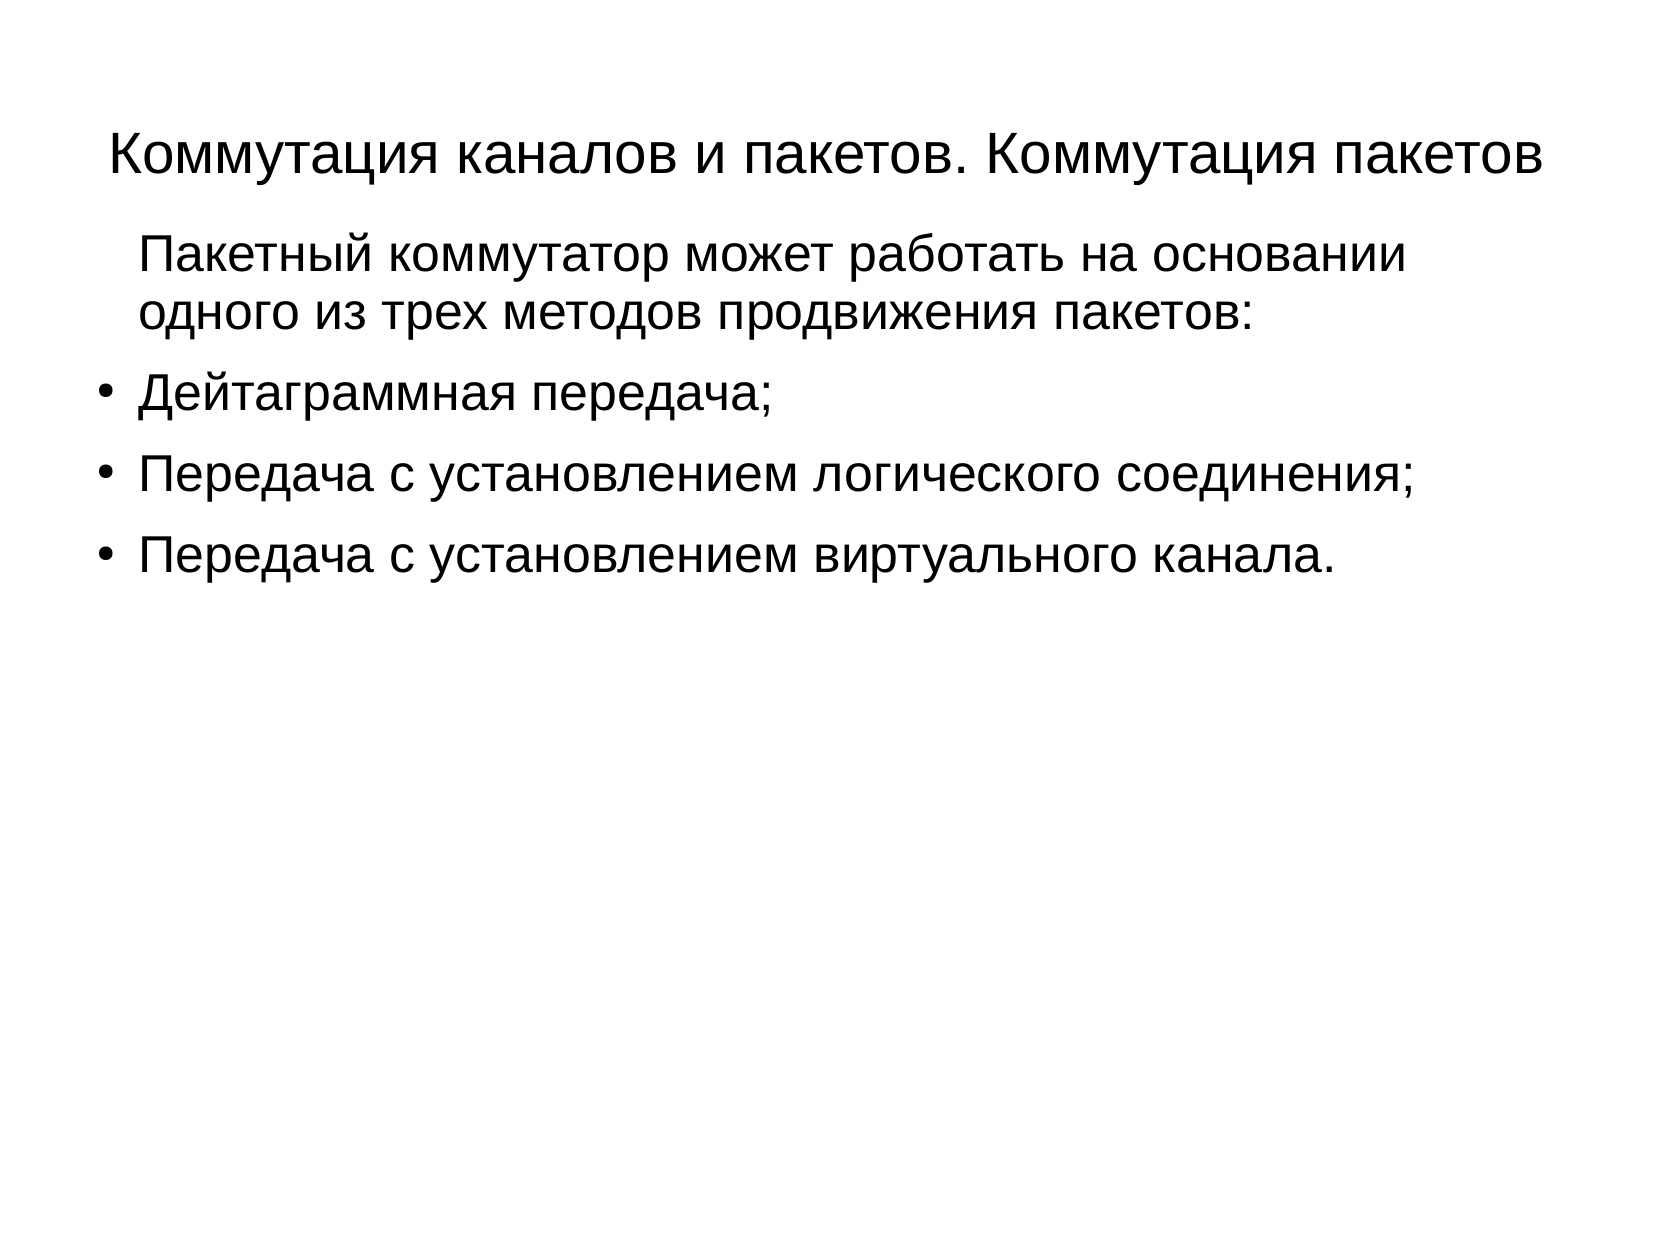

# Коммутация каналов и пакетов. Коммутация пакетов
Пакетный коммутатор может работать на основании одного из трех методов продвижения пакетов:
Дейтаграммная передача;
Передача с установлением логического соединения;
Передача с установлением виртуального канала.